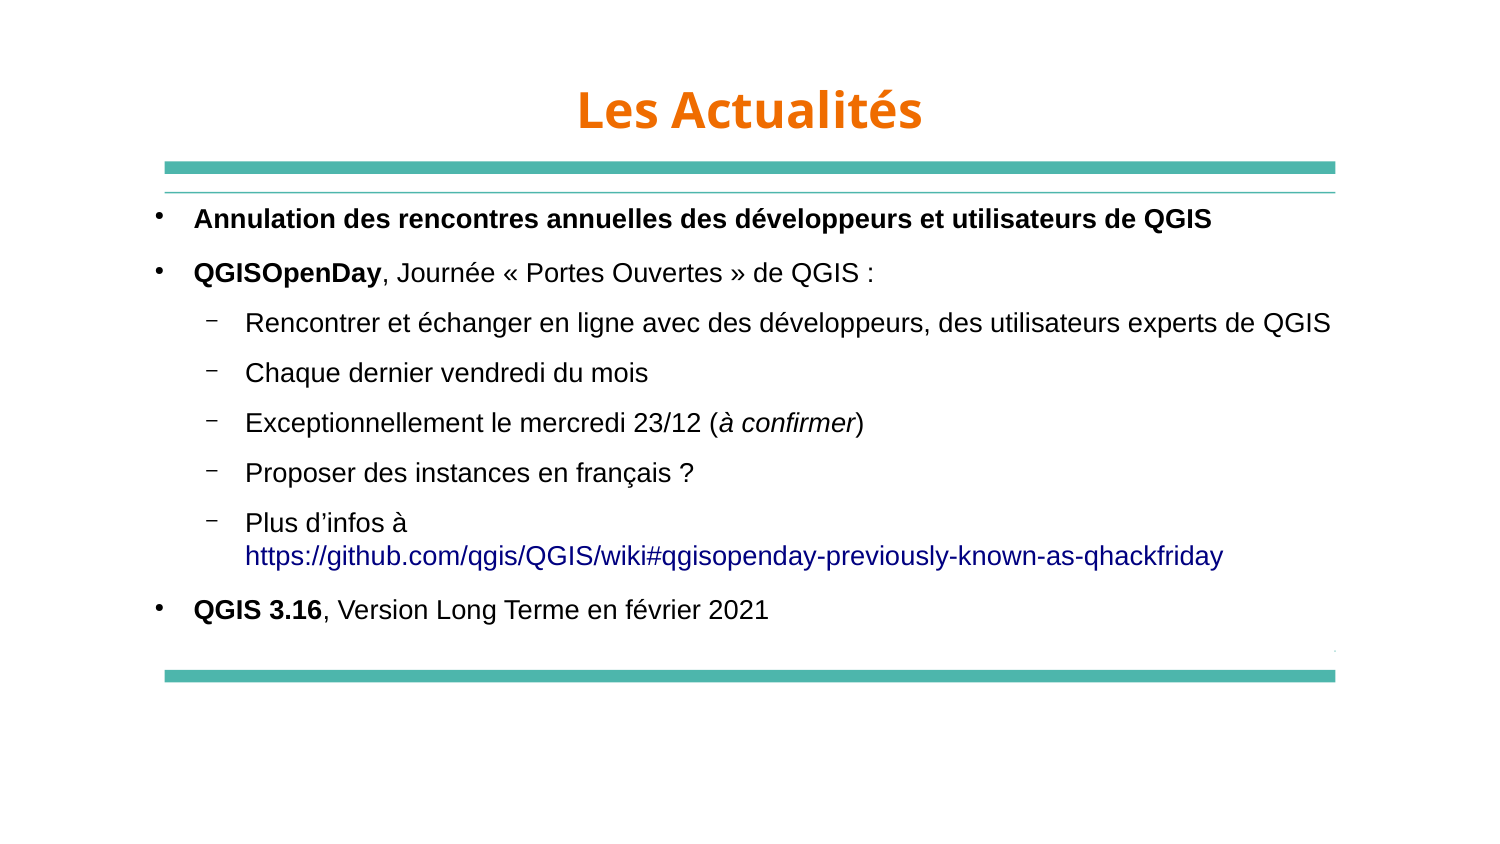

Les Actualités
# Annulation des rencontres annuelles des développeurs et utilisateurs de QGIS
QGISOpenDay, Journée « Portes Ouvertes » de QGIS :
Rencontrer et échanger en ligne avec des développeurs, des utilisateurs experts de QGIS
Chaque dernier vendredi du mois
Exceptionnellement le mercredi 23/12 (à confirmer)
Proposer des instances en français ?
Plus d’infos à https://github.com/qgis/QGIS/wiki#qgisopenday-previously-known-as-qhackfriday
QGIS 3.16, Version Long Terme en février 2021